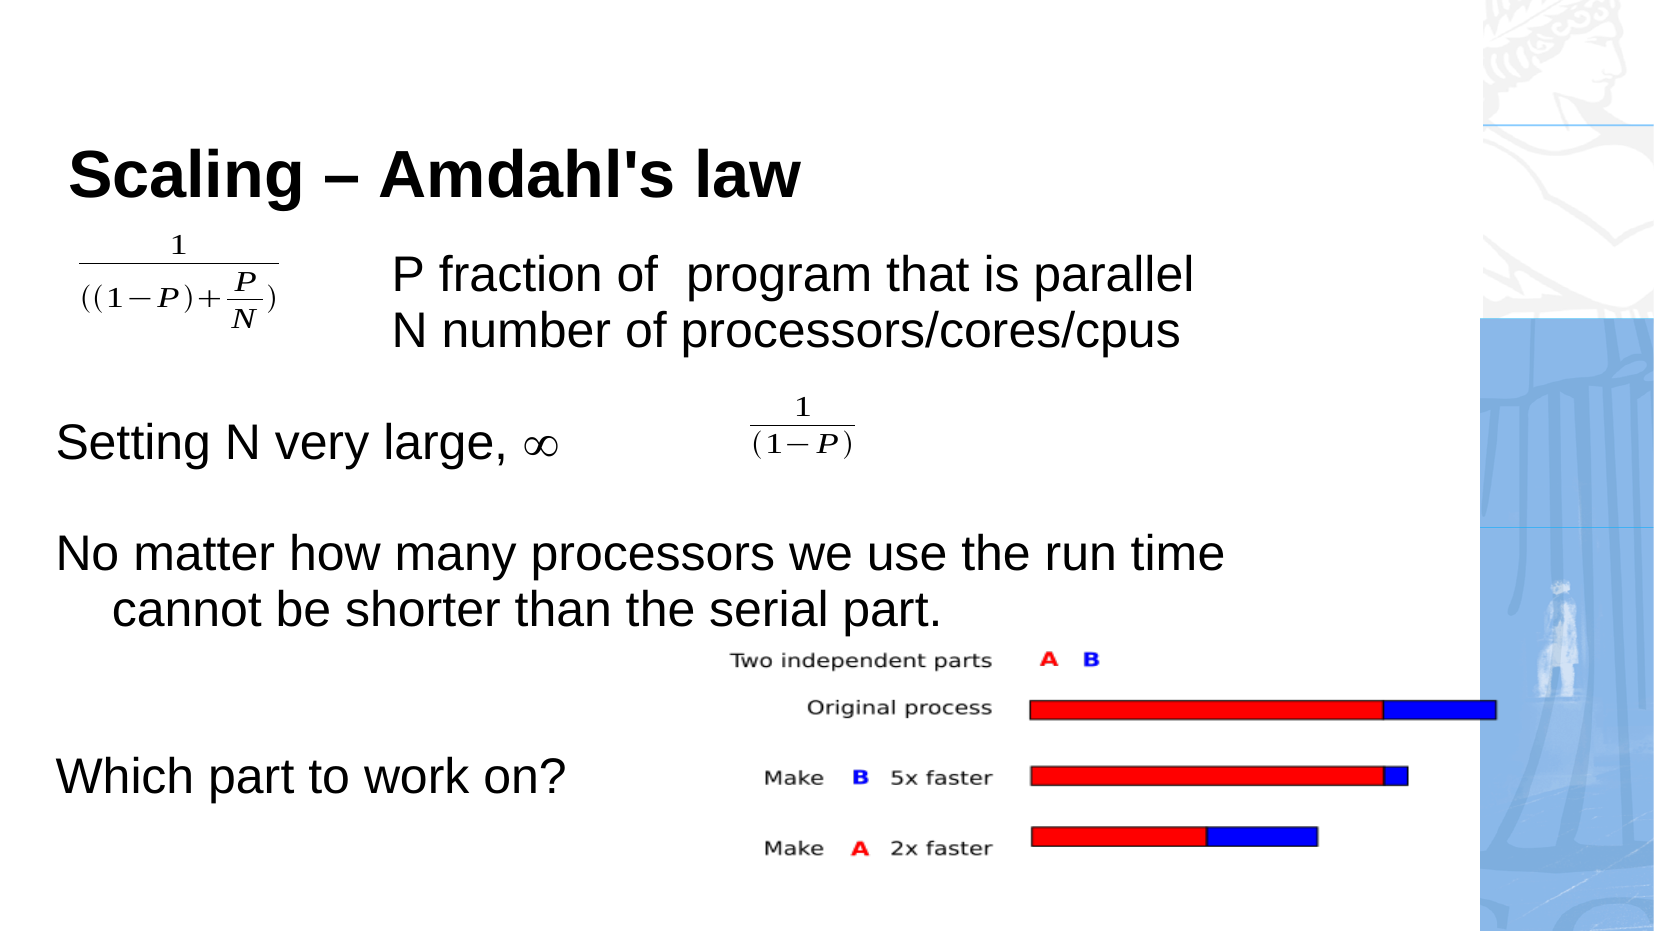

Scaling – Amdahl's law
 P fraction of program that is parallel
 N number of processors/cores/cpus
Setting N very large, 
No matter how many processors we use the run time cannot be shorter than the serial part.
Which part to work on?